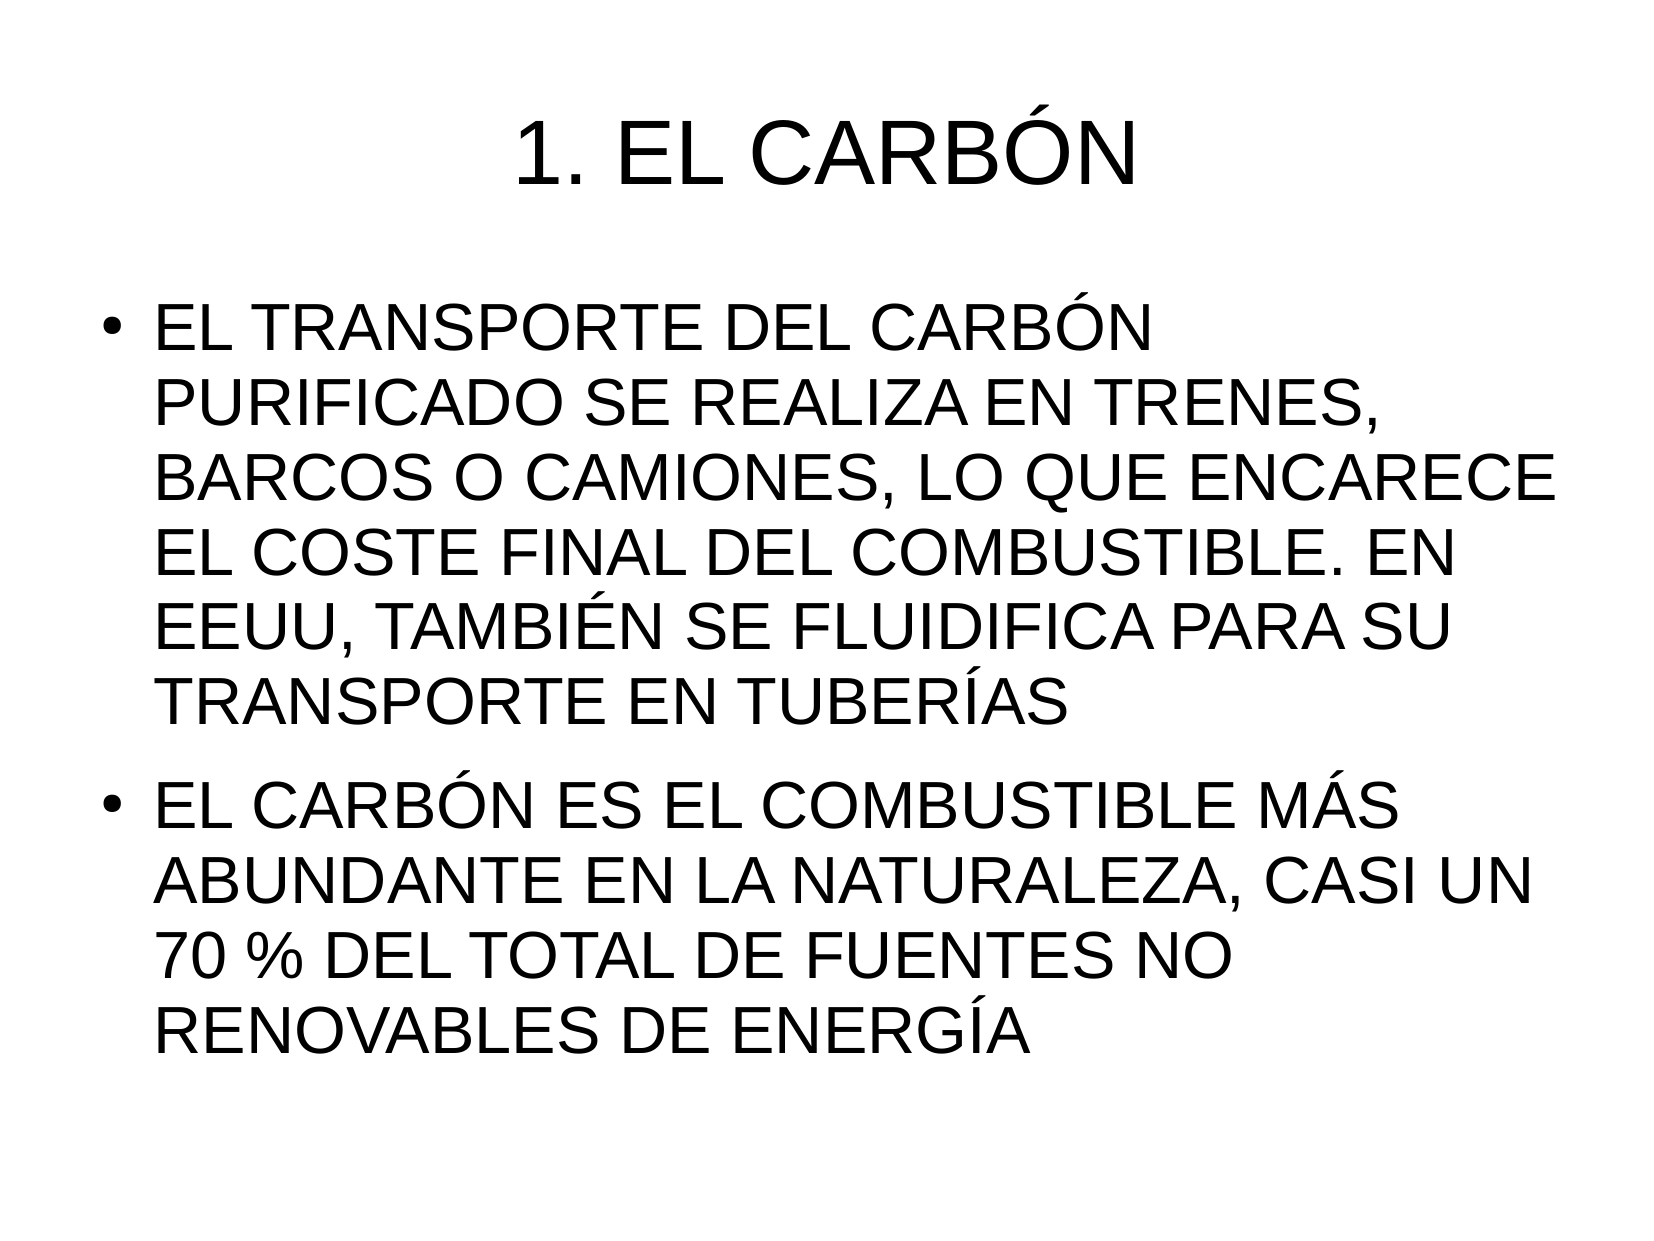

# 1. EL CARBÓN
EL TRANSPORTE DEL CARBÓN PURIFICADO SE REALIZA EN TRENES, BARCOS O CAMIONES, LO QUE ENCARECE EL COSTE FINAL DEL COMBUSTIBLE. EN EEUU, TAMBIÉN SE FLUIDIFICA PARA SU TRANSPORTE EN TUBERÍAS
EL CARBÓN ES EL COMBUSTIBLE MÁS ABUNDANTE EN LA NATURALEZA, CASI UN 70 % DEL TOTAL DE FUENTES NO RENOVABLES DE ENERGÍA